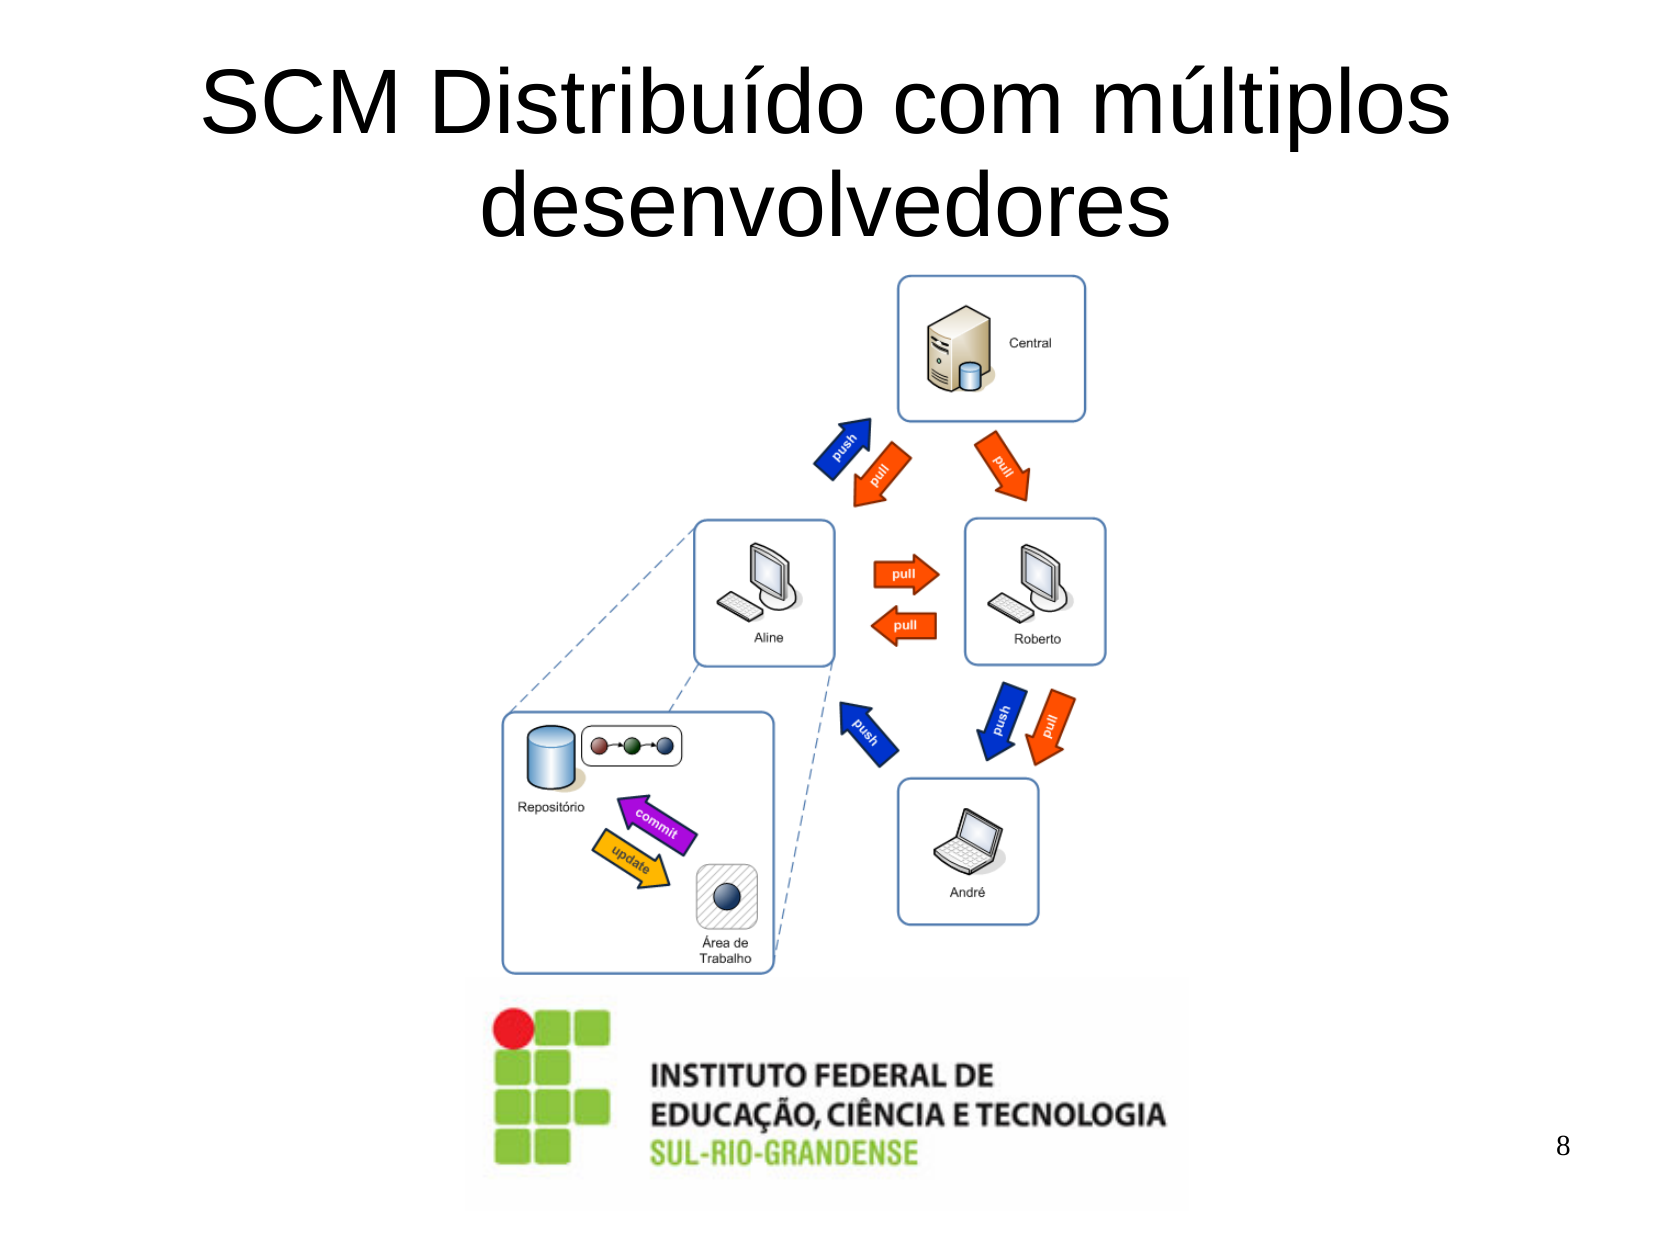

# SCM Distribuído com múltiplos desenvolvedores
8